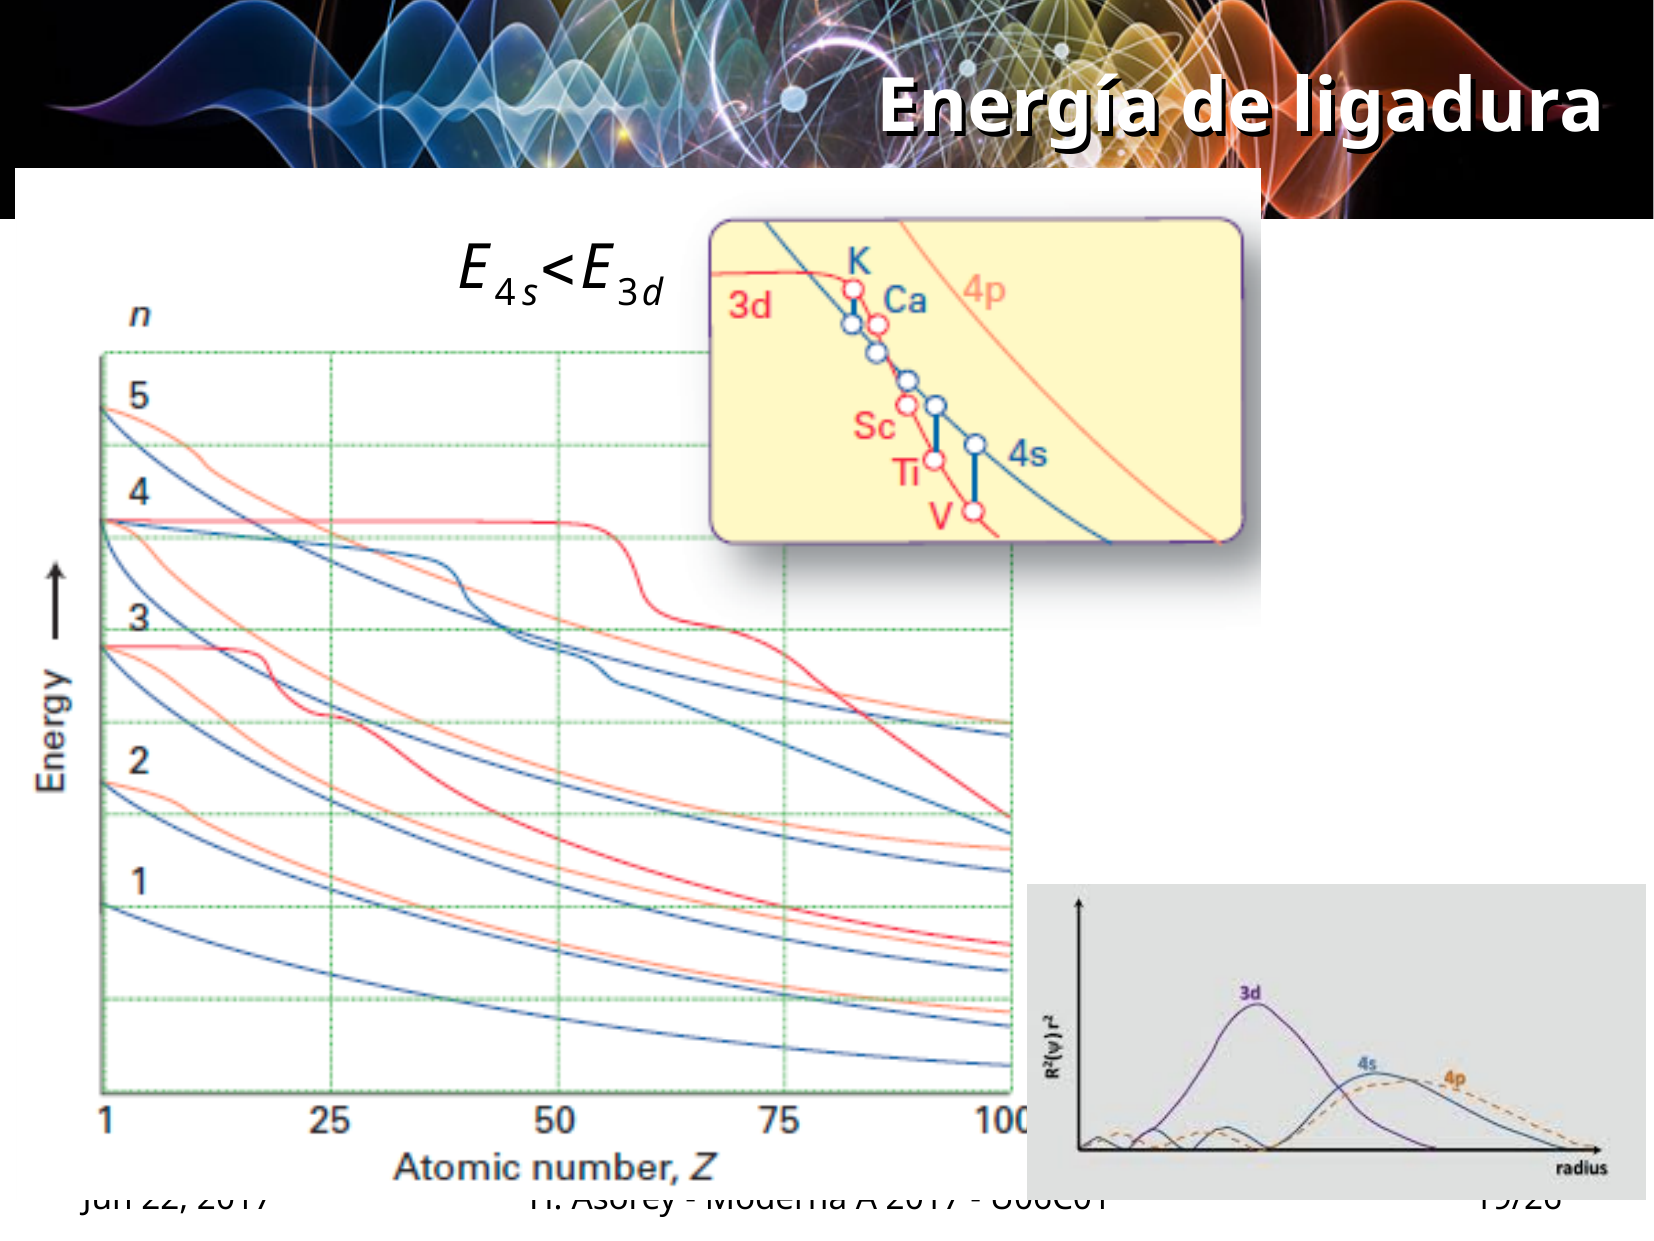

# Energía de ligadura
Jun 22, 2017
H. Asorey - Moderna A 2017 - U06C01
19